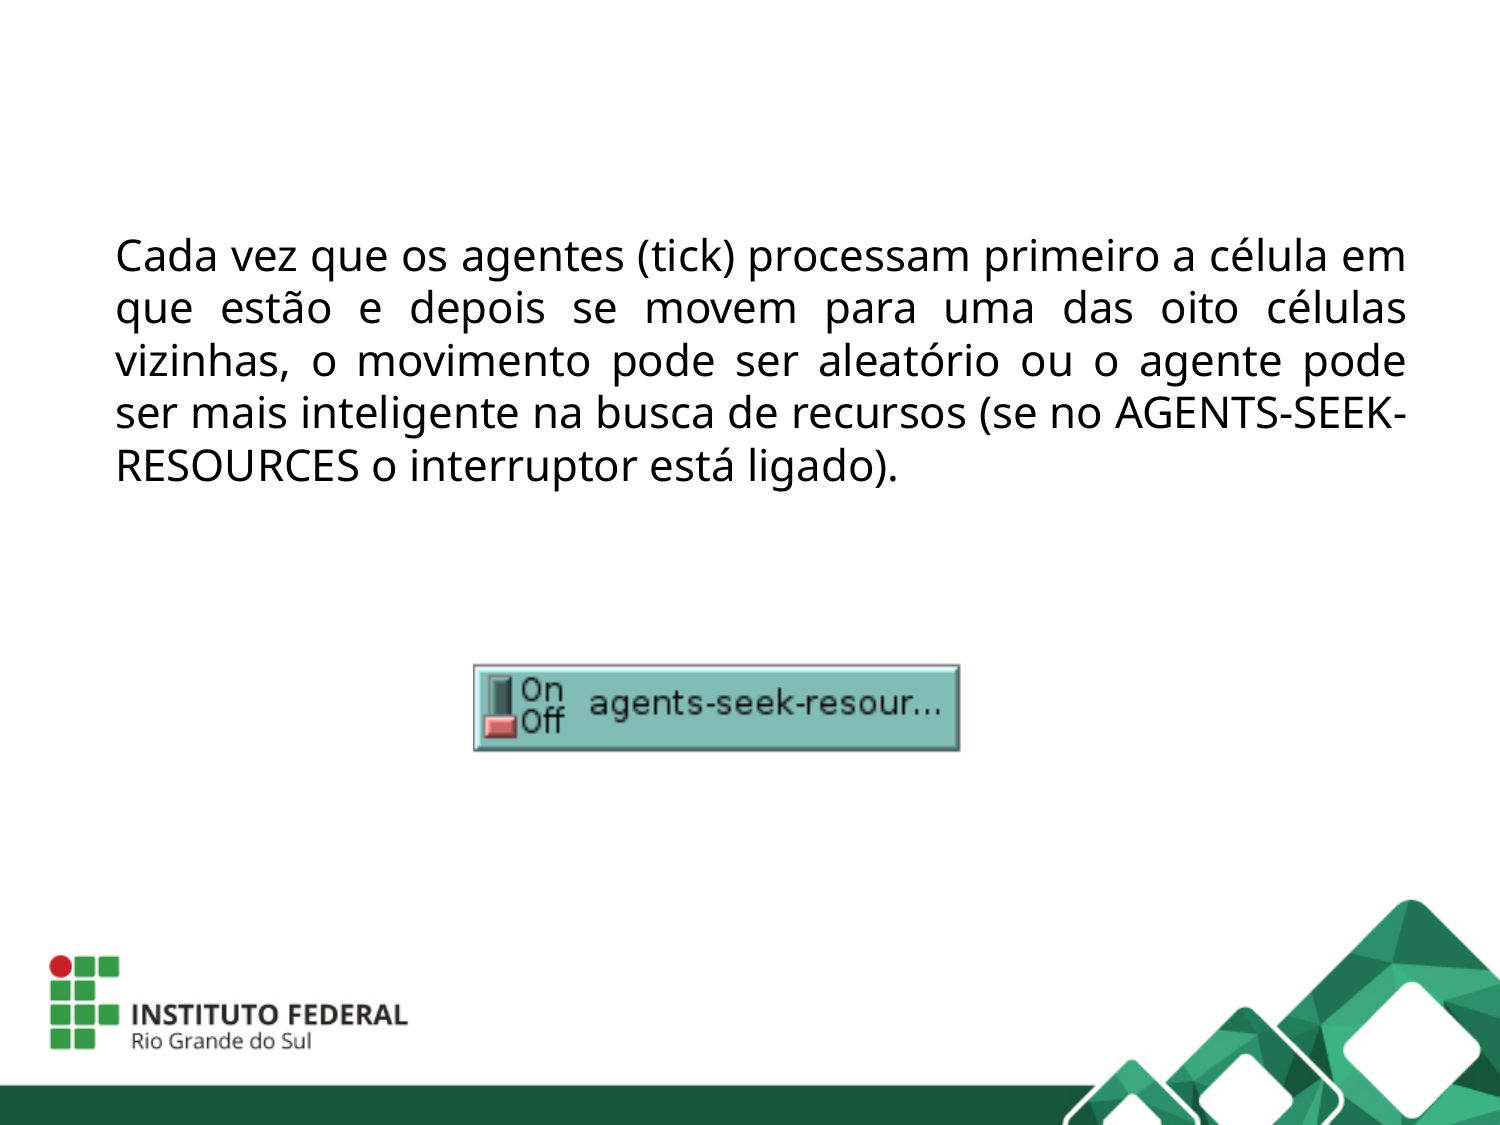

Cada vez que os agentes (tick) processam primeiro a célula em que estão e depois se movem para uma das oito células vizinhas, o movimento pode ser aleatório ou o agente pode ser mais inteligente na busca de recursos (se no AGENTS-SEEK-RESOURCES o interruptor está ligado).